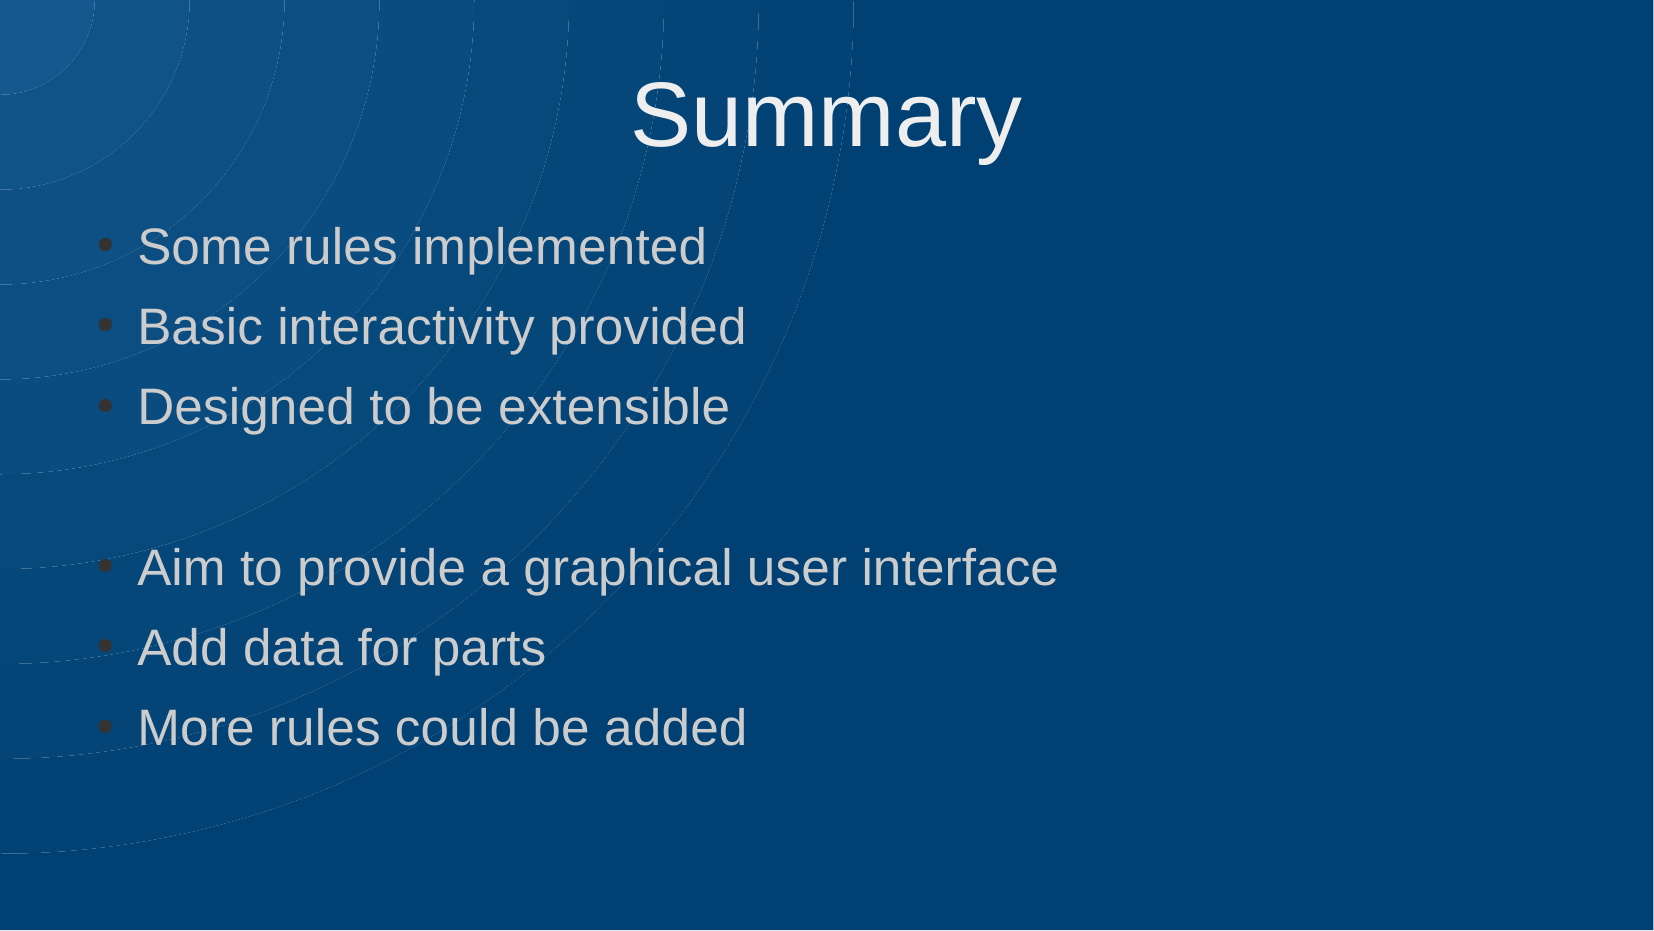

# Summary
Some rules implemented
Basic interactivity provided
Designed to be extensible
Aim to provide a graphical user interface
Add data for parts
More rules could be added